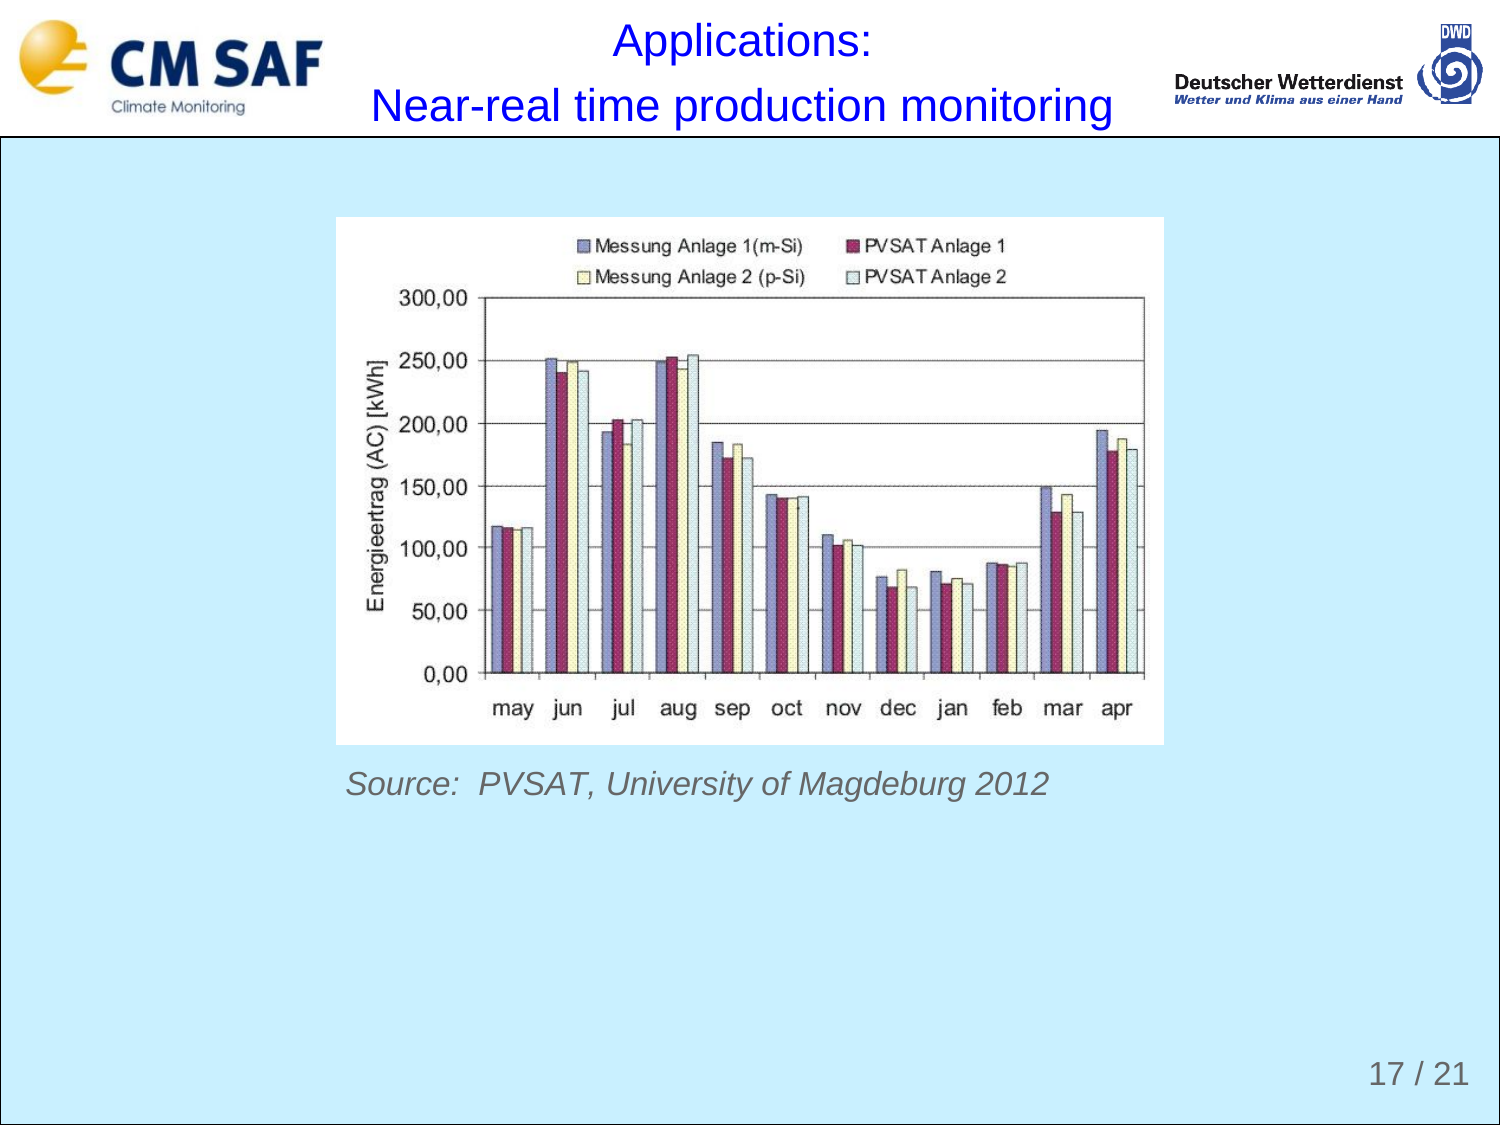

Applications:
Near-real time production monitoring
Source: PVSAT, University of Magdeburg 2012